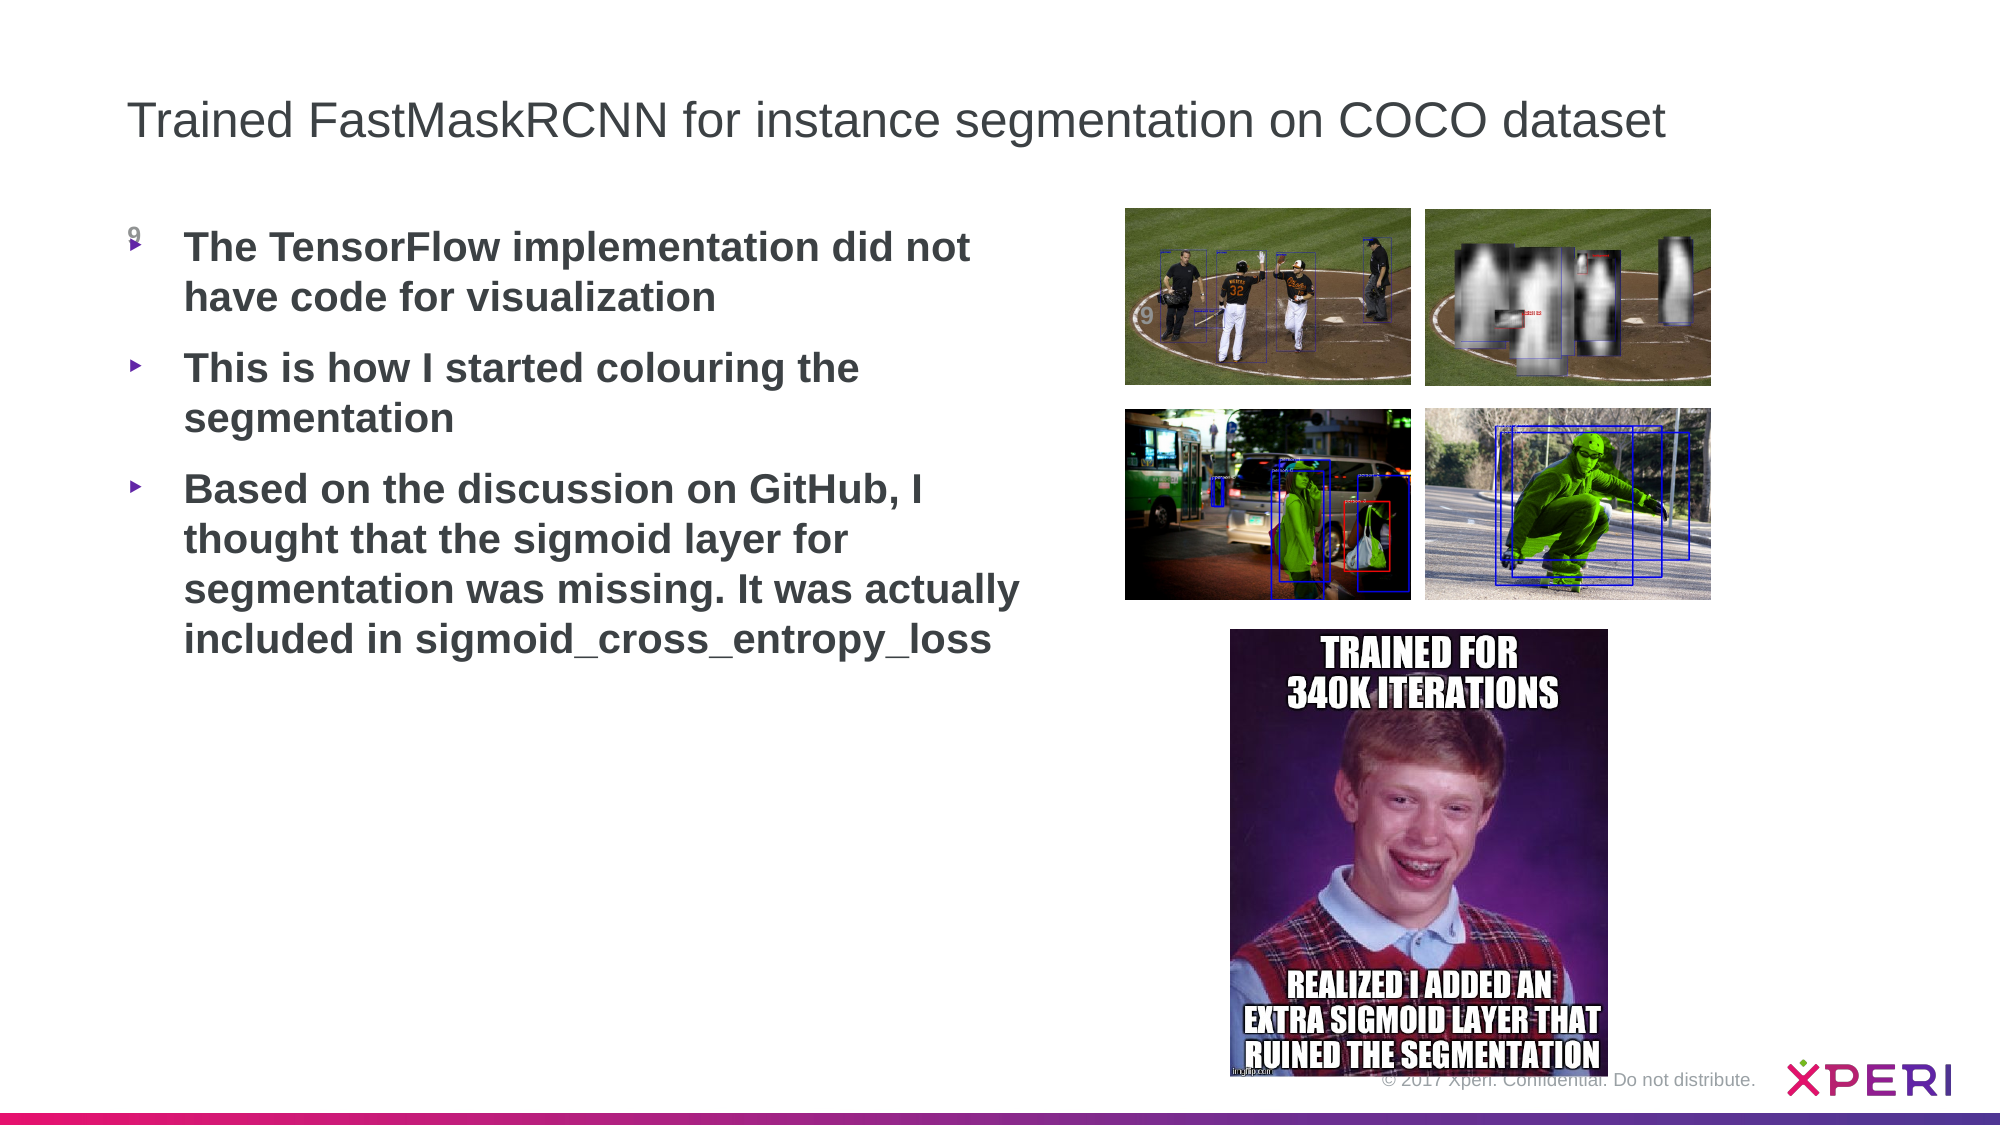

#
Trained FastMaskRCNN for instance segmentation on COCO dataset
The TensorFlow implementation did not have code for visualization
This is how I started colouring the segmentation
Based on the discussion on GitHub, I thought that the sigmoid layer for segmentation was missing. It was actually included in sigmoid_cross_entropy_loss